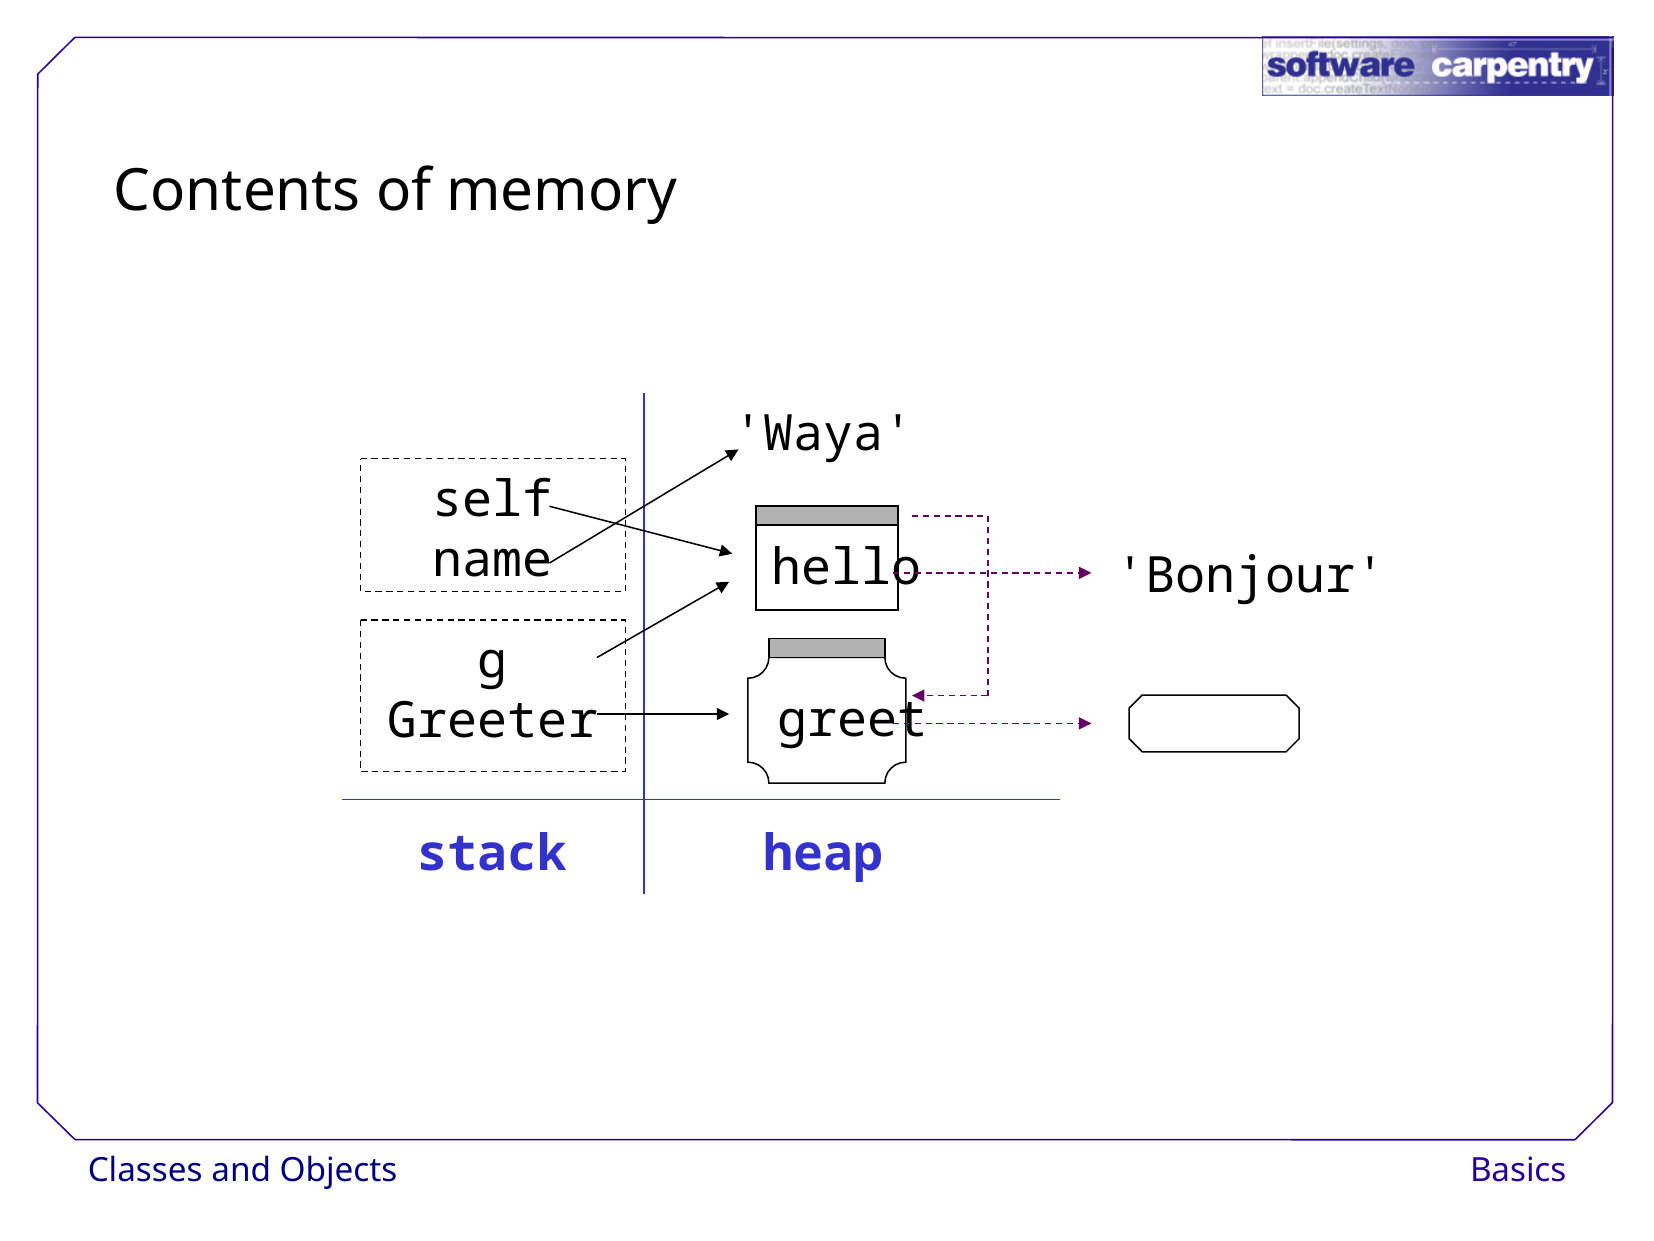

Contents of memory
'Waya'
self
name
hello
'Bonjour'
g
Greeter
greet
stack
heap